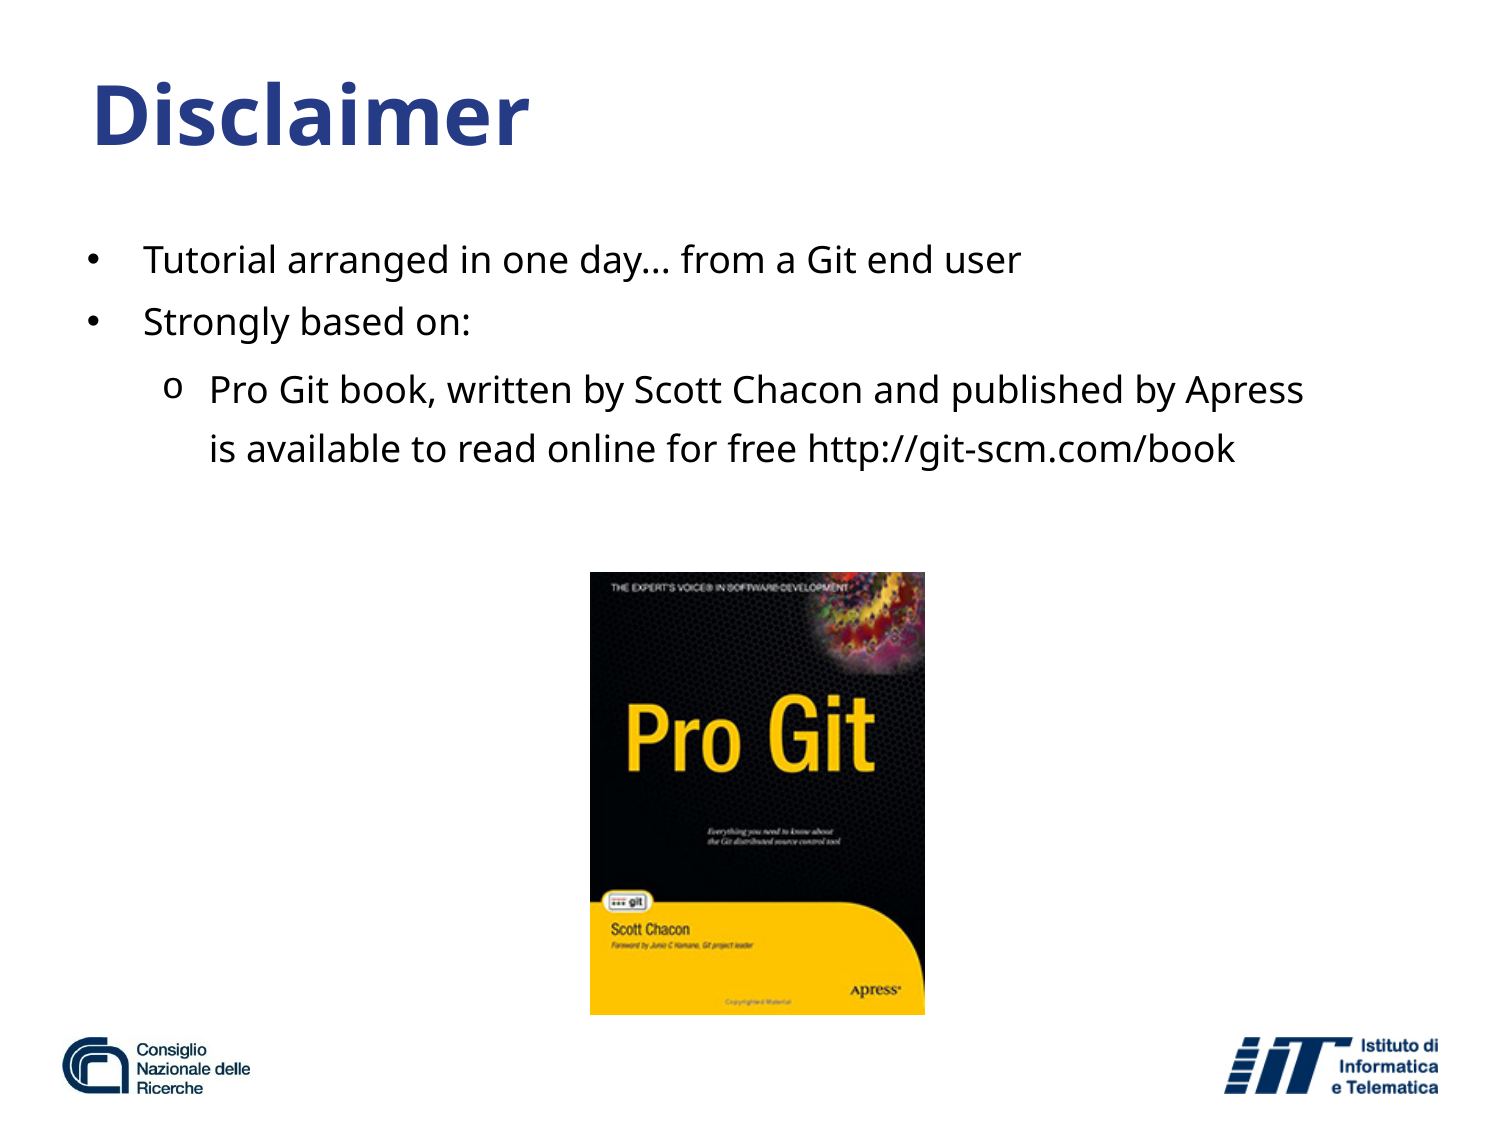

# Disclaimer
Tutorial arranged in one day... from a Git end user
Strongly based on:
Pro Git book, written by Scott Chacon and published by Apress
is available to read online for free http://git-scm.com/book